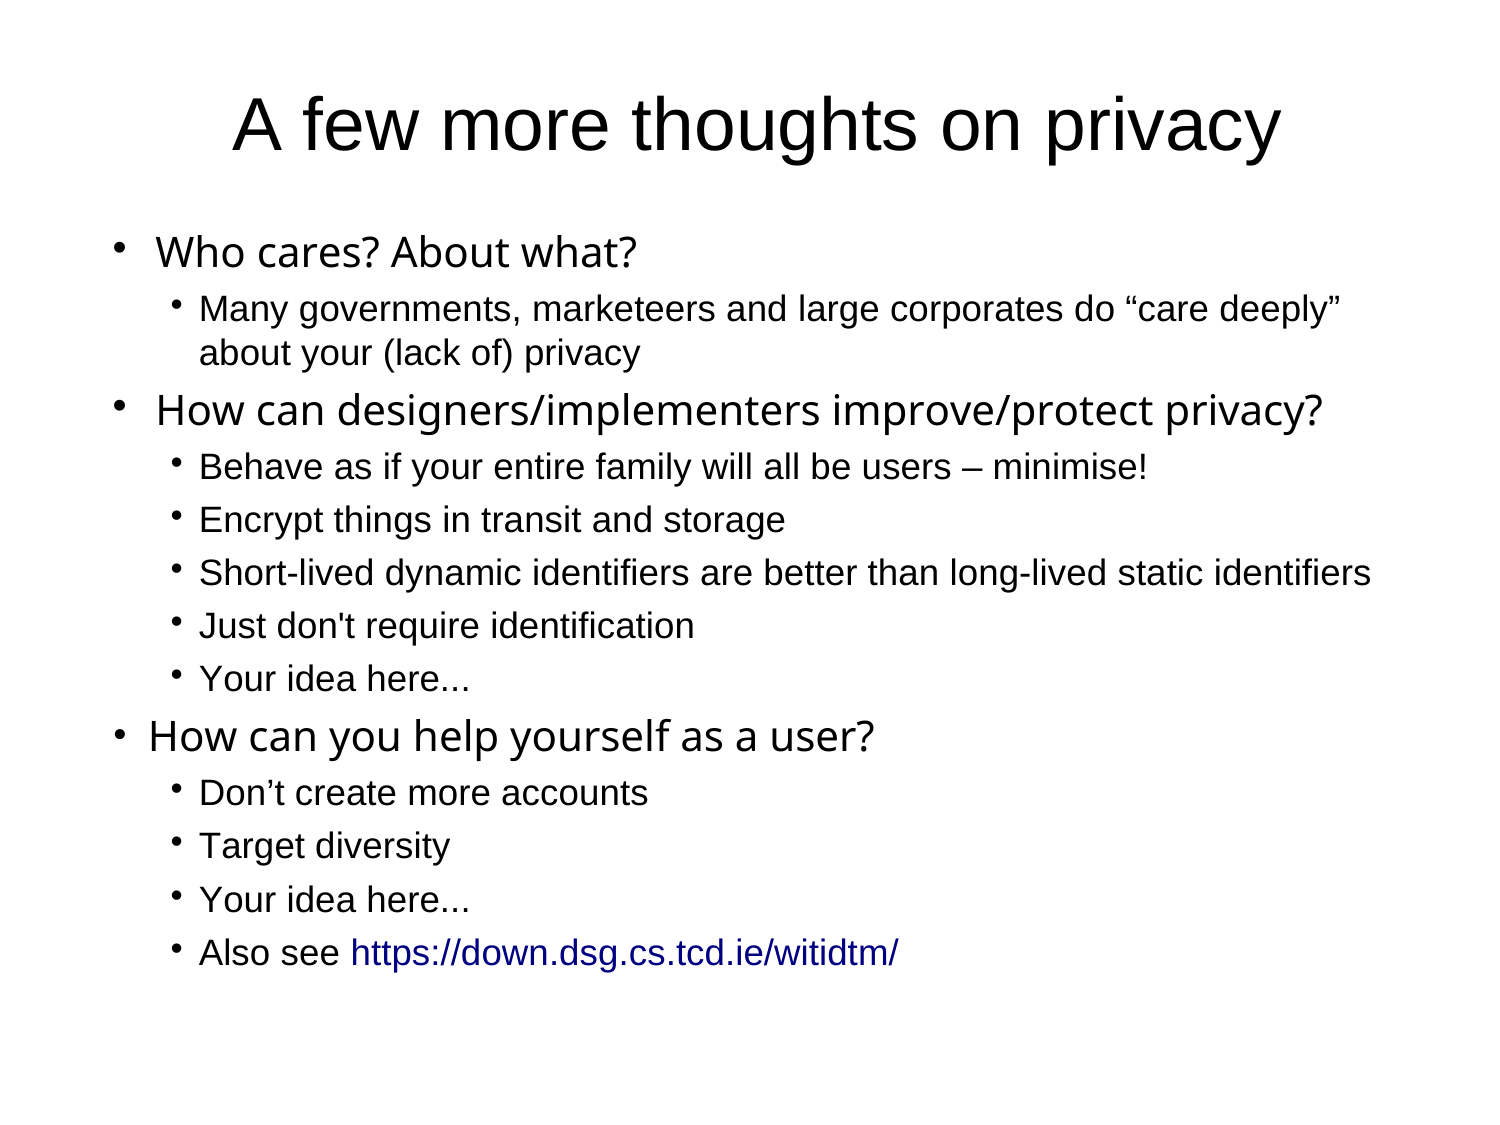

# A few more thoughts on privacy
Who cares? About what?
Many governments, marketeers and large corporates do “care deeply” about your (lack of) privacy
How can designers/implementers improve/protect privacy?
Behave as if your entire family will all be users – minimise!
Encrypt things in transit and storage
Short-lived dynamic identifiers are better than long-lived static identifiers
Just don't require identification
Your idea here...
How can you help yourself as a user?
Don’t create more accounts
Target diversity
Your idea here...
Also see https://down.dsg.cs.tcd.ie/witidtm/